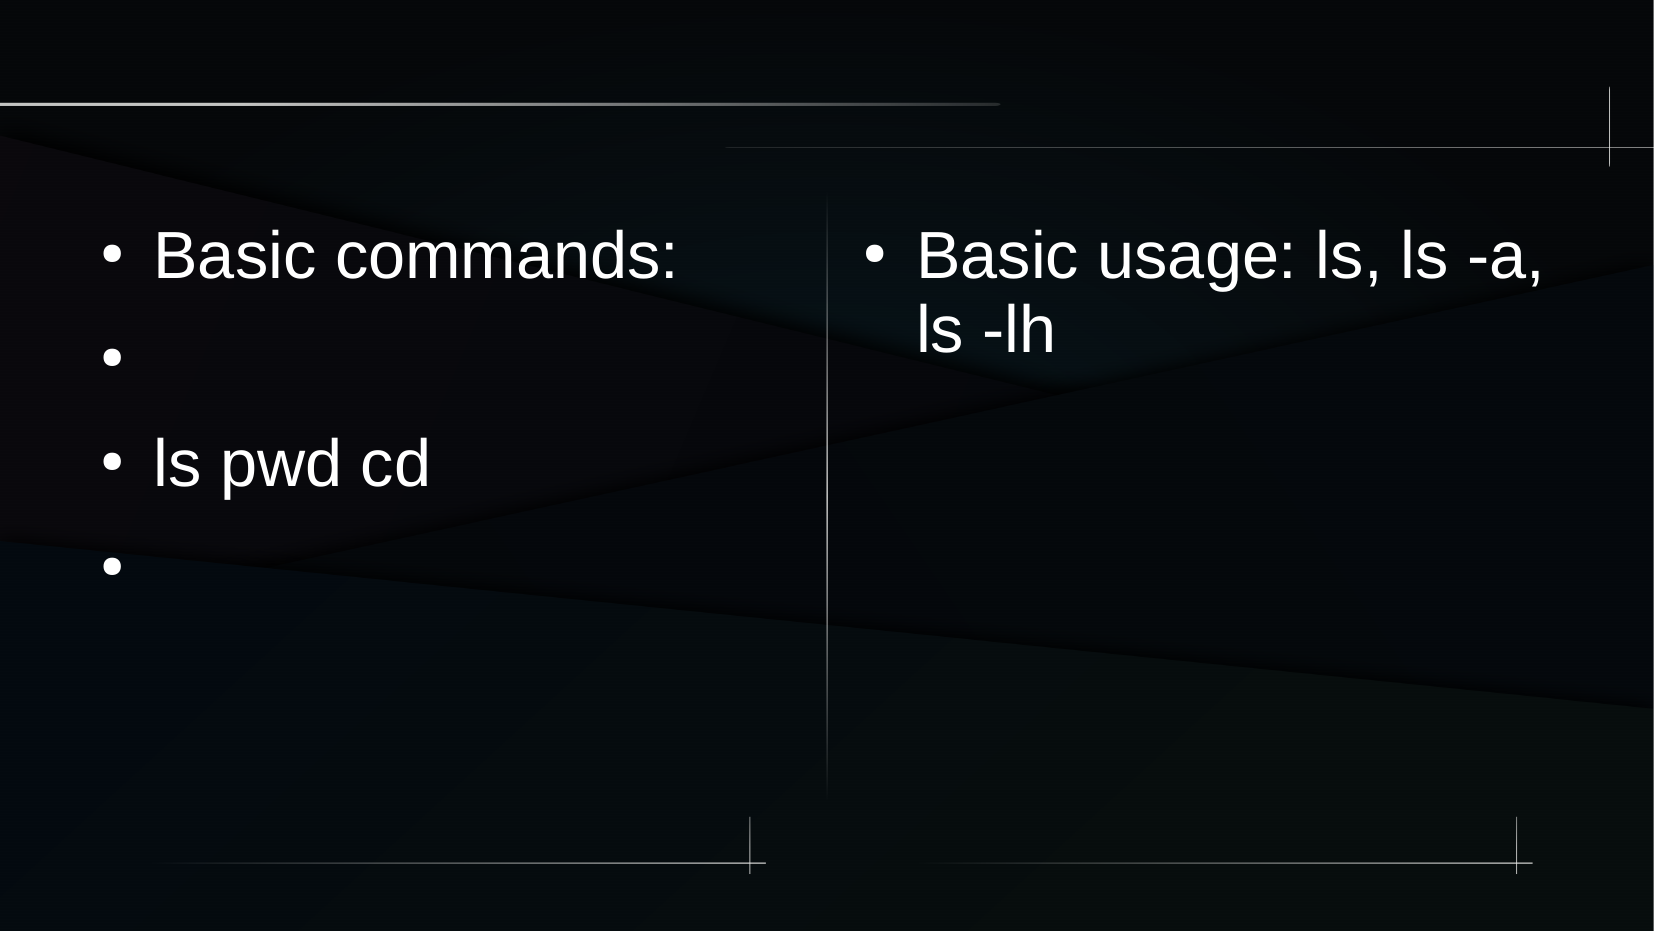

#
Basic commands:
ls pwd cd
Basic usage: ls, ls -a, ls -lh